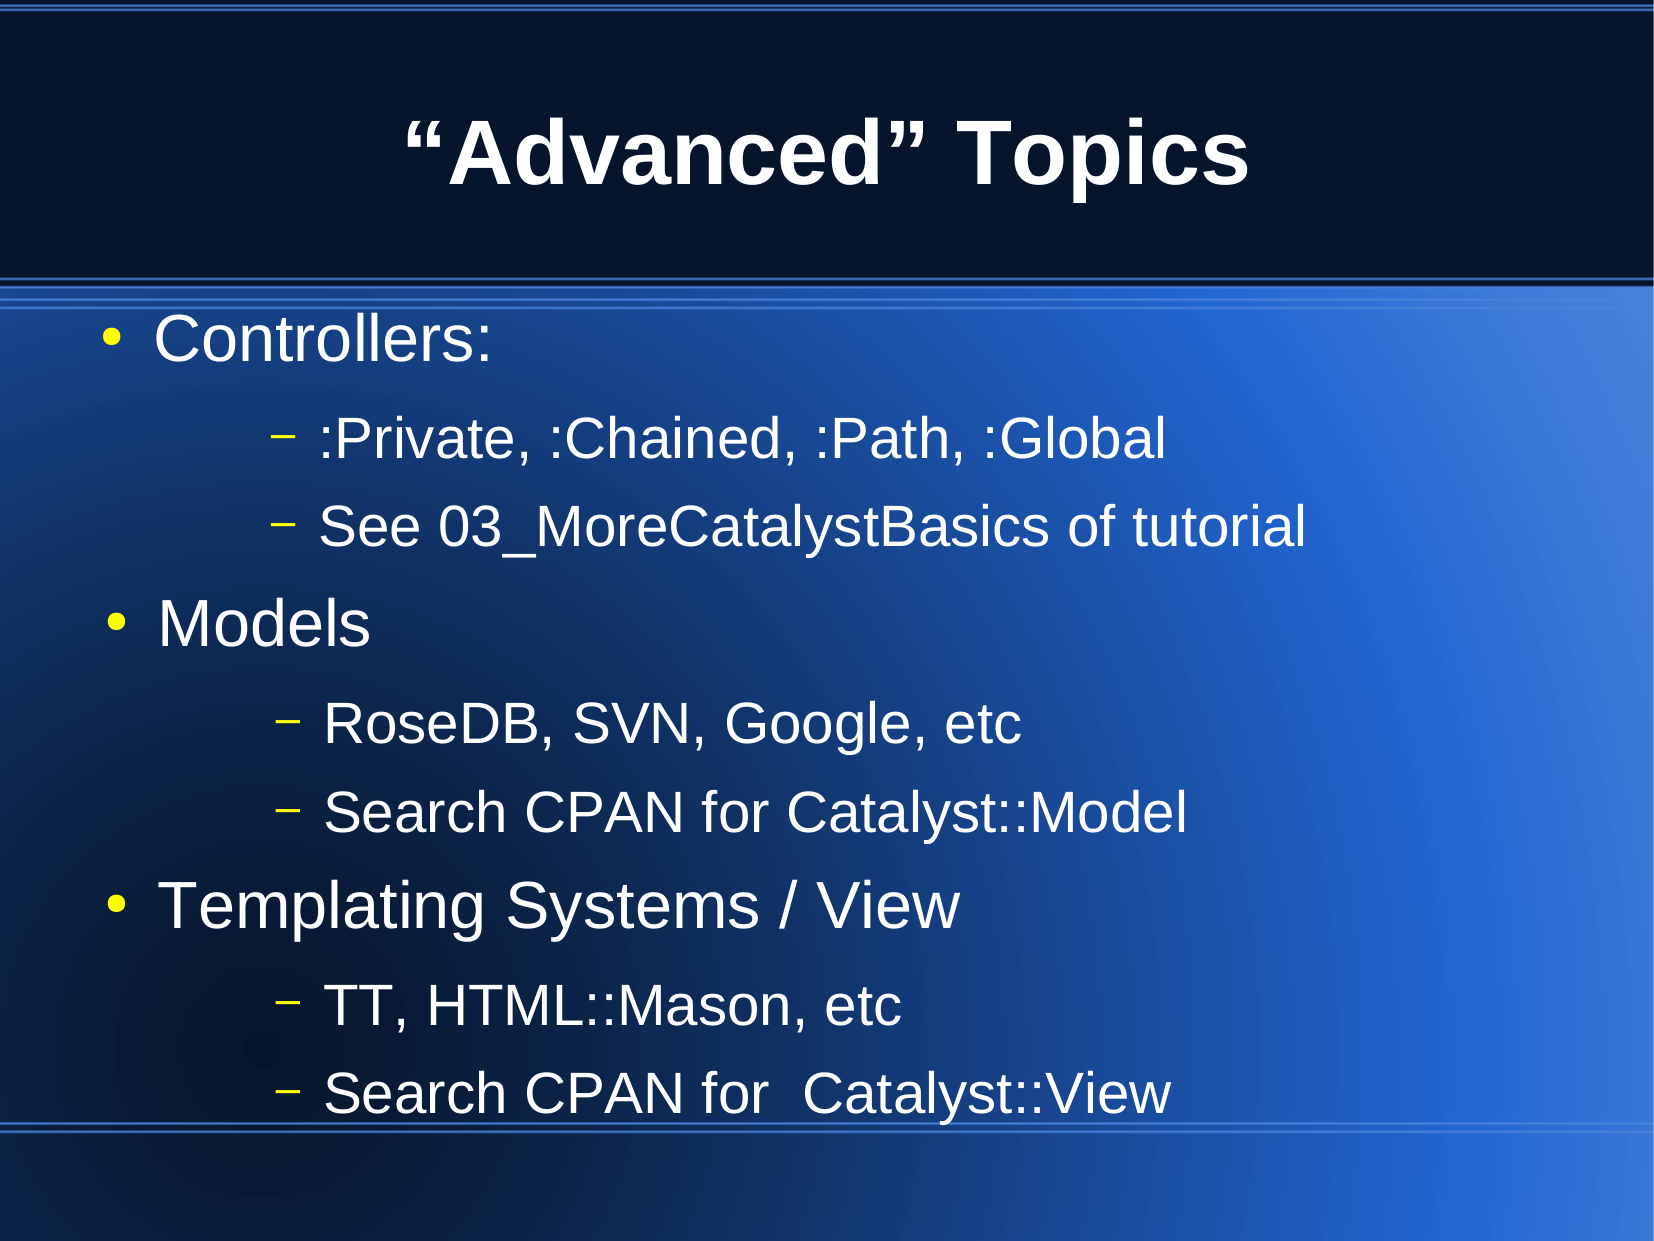

# “Advanced” Topics
Controllers:
:Private, :Chained, :Path, :Global
See 03_MoreCatalystBasics of tutorial
Models
RoseDB, SVN, Google, etc
Search CPAN for Catalyst::Model
Templating Systems / View
TT, HTML::Mason, etc
Search CPAN for Catalyst::View